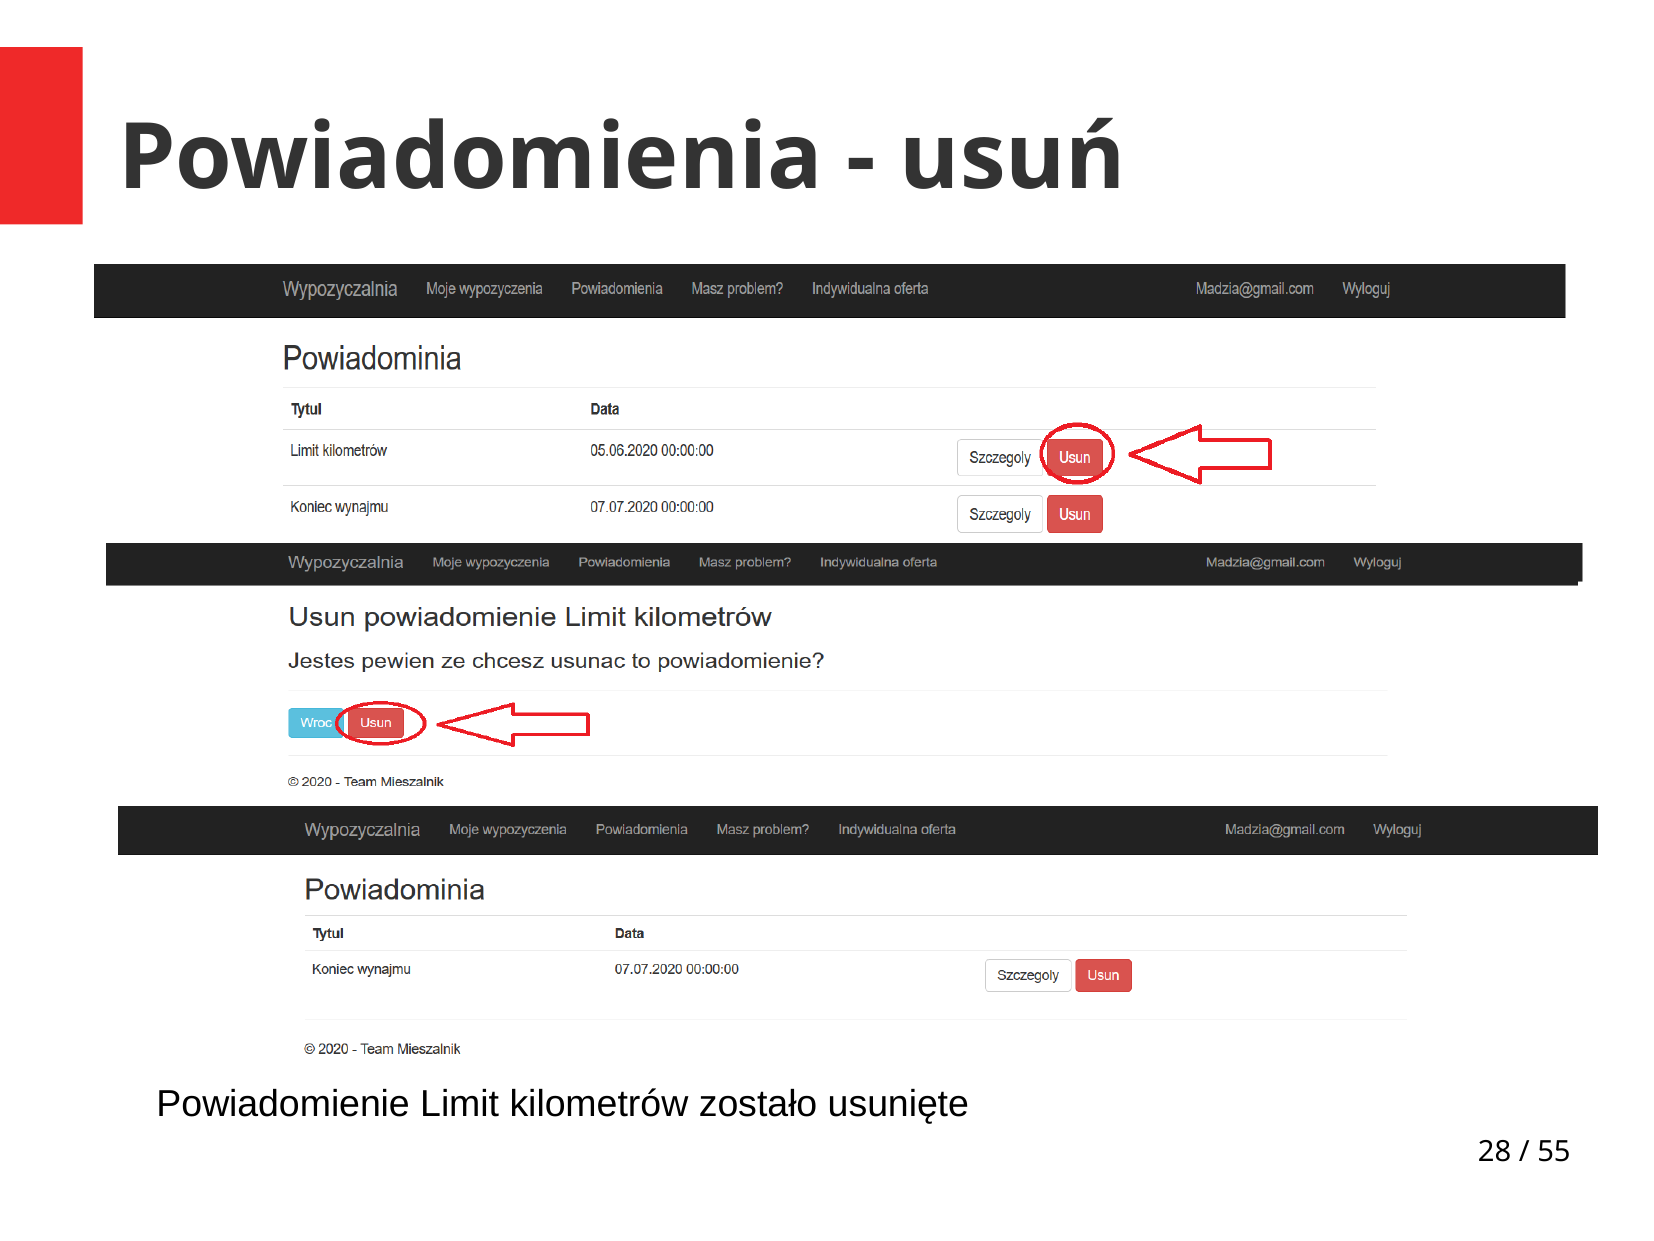

# Powiadomienia - usuń
Powiadomienie Limit kilometrów zostało usunięte
28